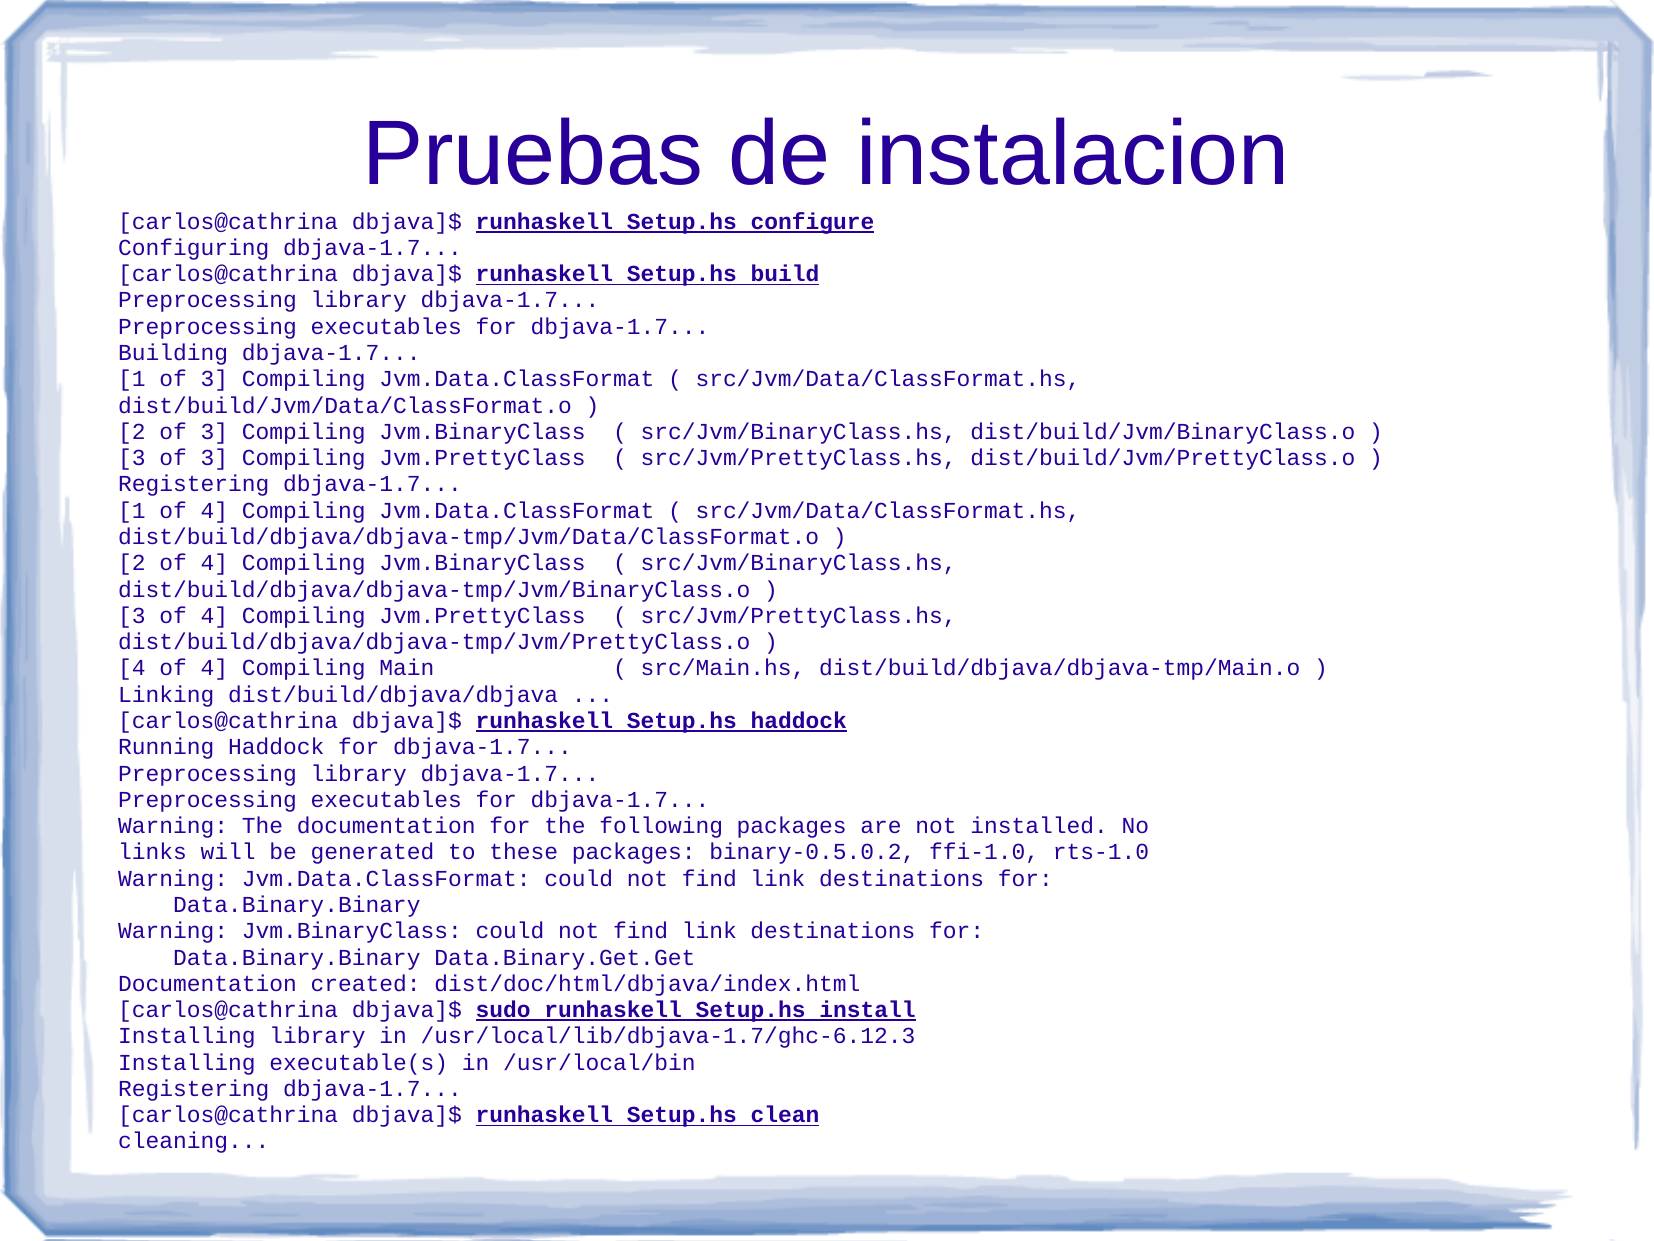

Pruebas de instalacion
# [carlos@cathrina dbjava]$ runhaskell Setup.hs configure
Configuring dbjava-1.7...
[carlos@cathrina dbjava]$ runhaskell Setup.hs build
Preprocessing library dbjava-1.7...
Preprocessing executables for dbjava-1.7...
Building dbjava-1.7...
[1 of 3] Compiling Jvm.Data.ClassFormat ( src/Jvm/Data/ClassFormat.hs, dist/build/Jvm/Data/ClassFormat.o )
[2 of 3] Compiling Jvm.BinaryClass ( src/Jvm/BinaryClass.hs, dist/build/Jvm/BinaryClass.o )
[3 of 3] Compiling Jvm.PrettyClass ( src/Jvm/PrettyClass.hs, dist/build/Jvm/PrettyClass.o )
Registering dbjava-1.7...
[1 of 4] Compiling Jvm.Data.ClassFormat ( src/Jvm/Data/ClassFormat.hs, dist/build/dbjava/dbjava-tmp/Jvm/Data/ClassFormat.o )
[2 of 4] Compiling Jvm.BinaryClass ( src/Jvm/BinaryClass.hs, dist/build/dbjava/dbjava-tmp/Jvm/BinaryClass.o )
[3 of 4] Compiling Jvm.PrettyClass ( src/Jvm/PrettyClass.hs, dist/build/dbjava/dbjava-tmp/Jvm/PrettyClass.o )
[4 of 4] Compiling Main ( src/Main.hs, dist/build/dbjava/dbjava-tmp/Main.o )
Linking dist/build/dbjava/dbjava ...
[carlos@cathrina dbjava]$ runhaskell Setup.hs haddock
Running Haddock for dbjava-1.7...
Preprocessing library dbjava-1.7...
Preprocessing executables for dbjava-1.7...
Warning: The documentation for the following packages are not installed. No
links will be generated to these packages: binary-0.5.0.2, ffi-1.0, rts-1.0
Warning: Jvm.Data.ClassFormat: could not find link destinations for:
 Data.Binary.Binary
Warning: Jvm.BinaryClass: could not find link destinations for:
 Data.Binary.Binary Data.Binary.Get.Get
Documentation created: dist/doc/html/dbjava/index.html
[carlos@cathrina dbjava]$ sudo runhaskell Setup.hs install
Installing library in /usr/local/lib/dbjava-1.7/ghc-6.12.3
Installing executable(s) in /usr/local/bin
Registering dbjava-1.7...
[carlos@cathrina dbjava]$ runhaskell Setup.hs clean
cleaning...